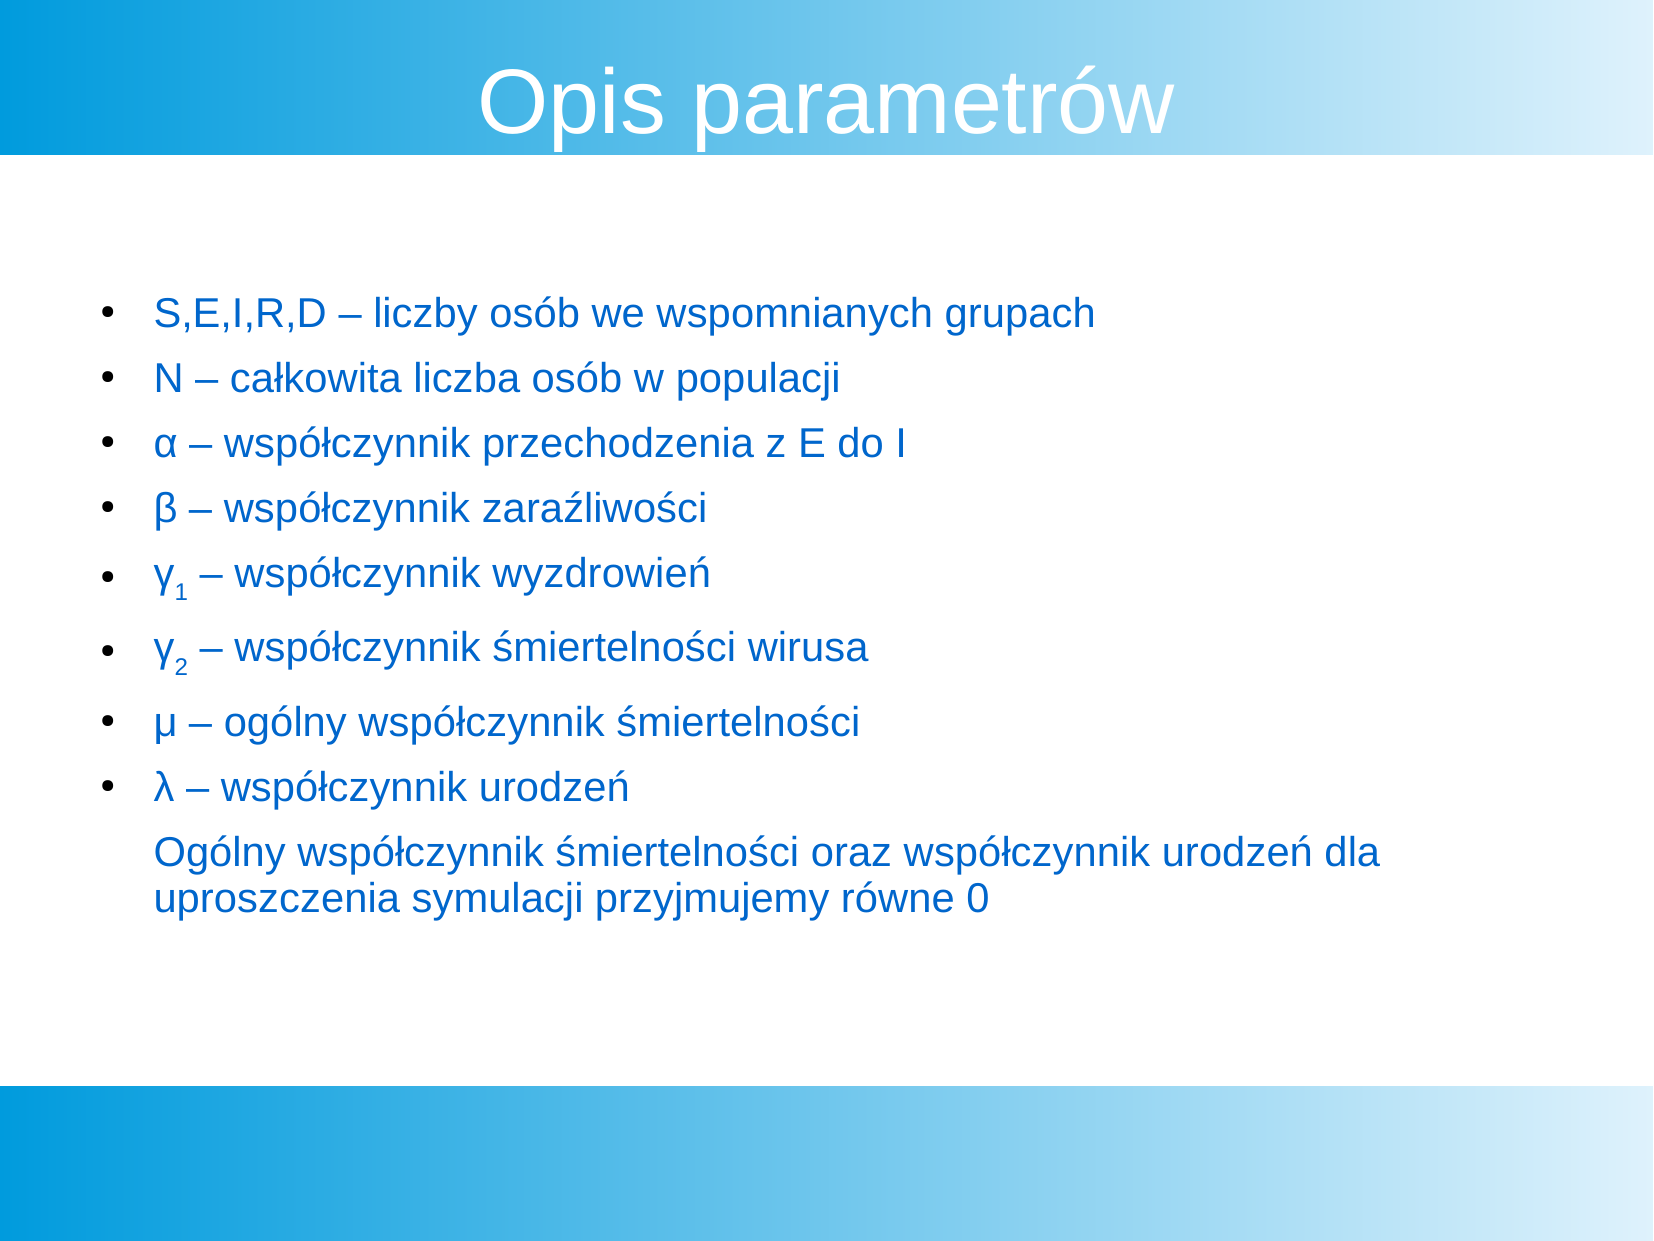

# Opis parametrów
S,E,I,R,D – liczby osób we wspomnianych grupach
N – całkowita liczba osób w populacji
α – współczynnik przechodzenia z E do I
β – współczynnik zaraźliwości
γ1 – współczynnik wyzdrowień
γ2 – współczynnik śmiertelności wirusa
μ – ogólny współczynnik śmiertelności
λ – współczynnik urodzeń
Ogólny współczynnik śmiertelności oraz współczynnik urodzeń dla uproszczenia symulacji przyjmujemy równe 0